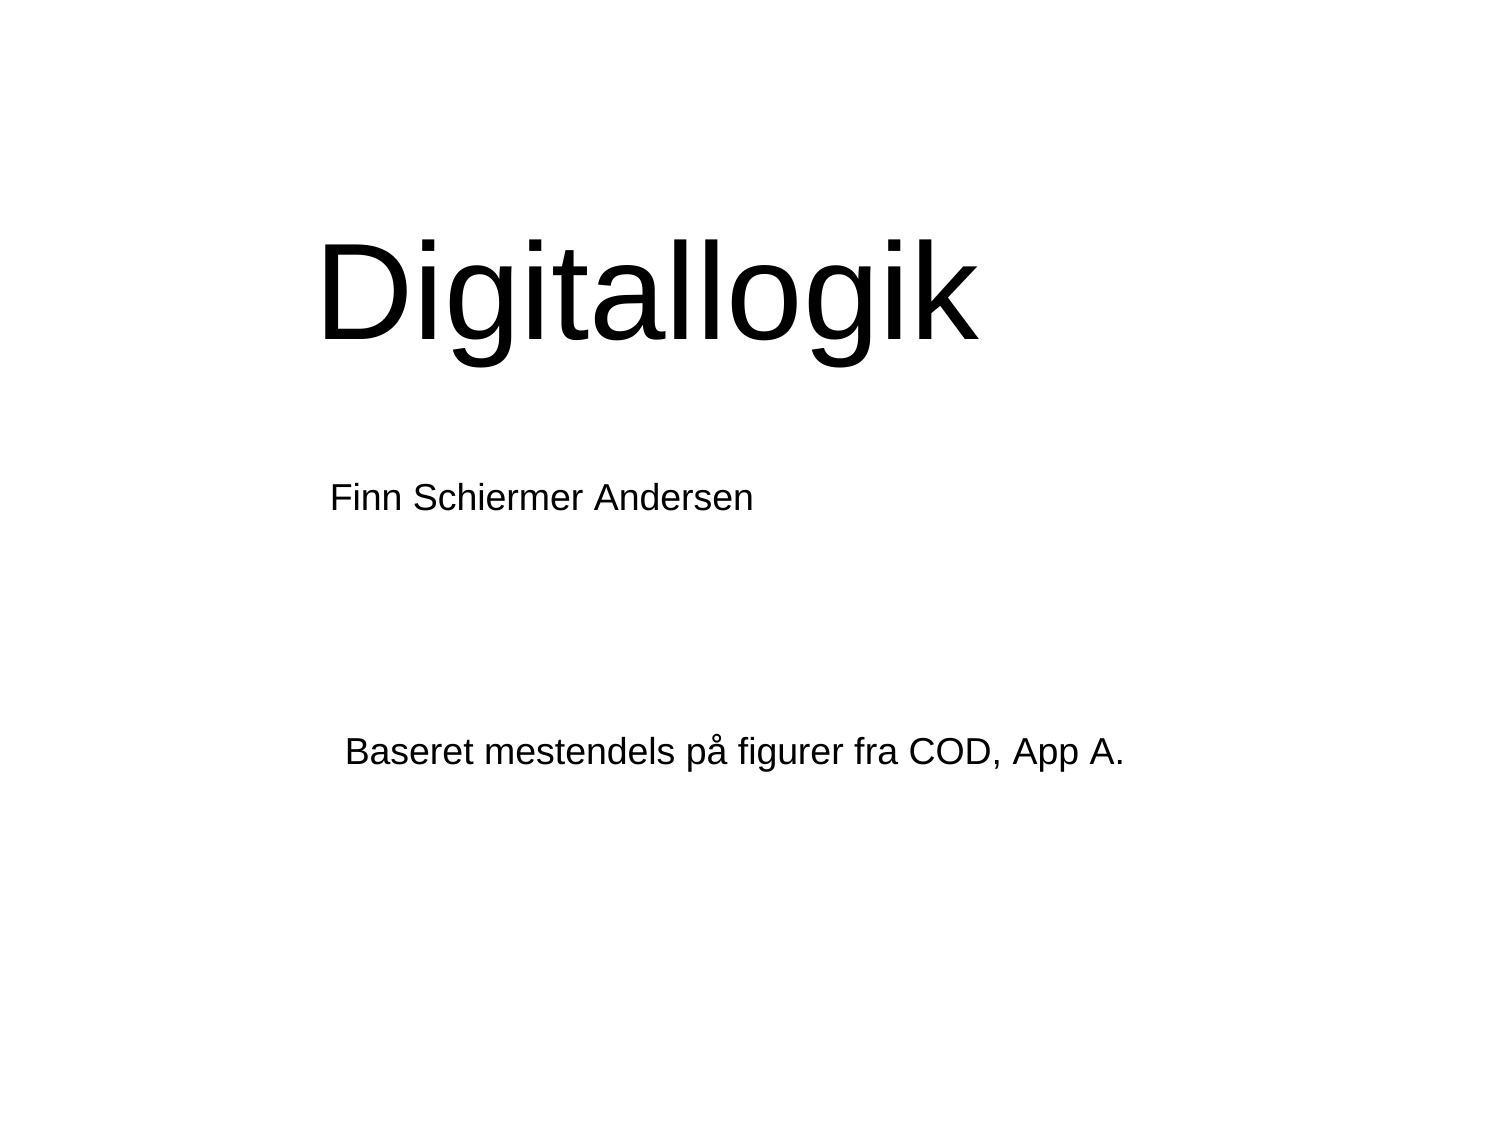

Digitallogik
Finn Schiermer Andersen
Baseret mestendels på figurer fra COD, App A.